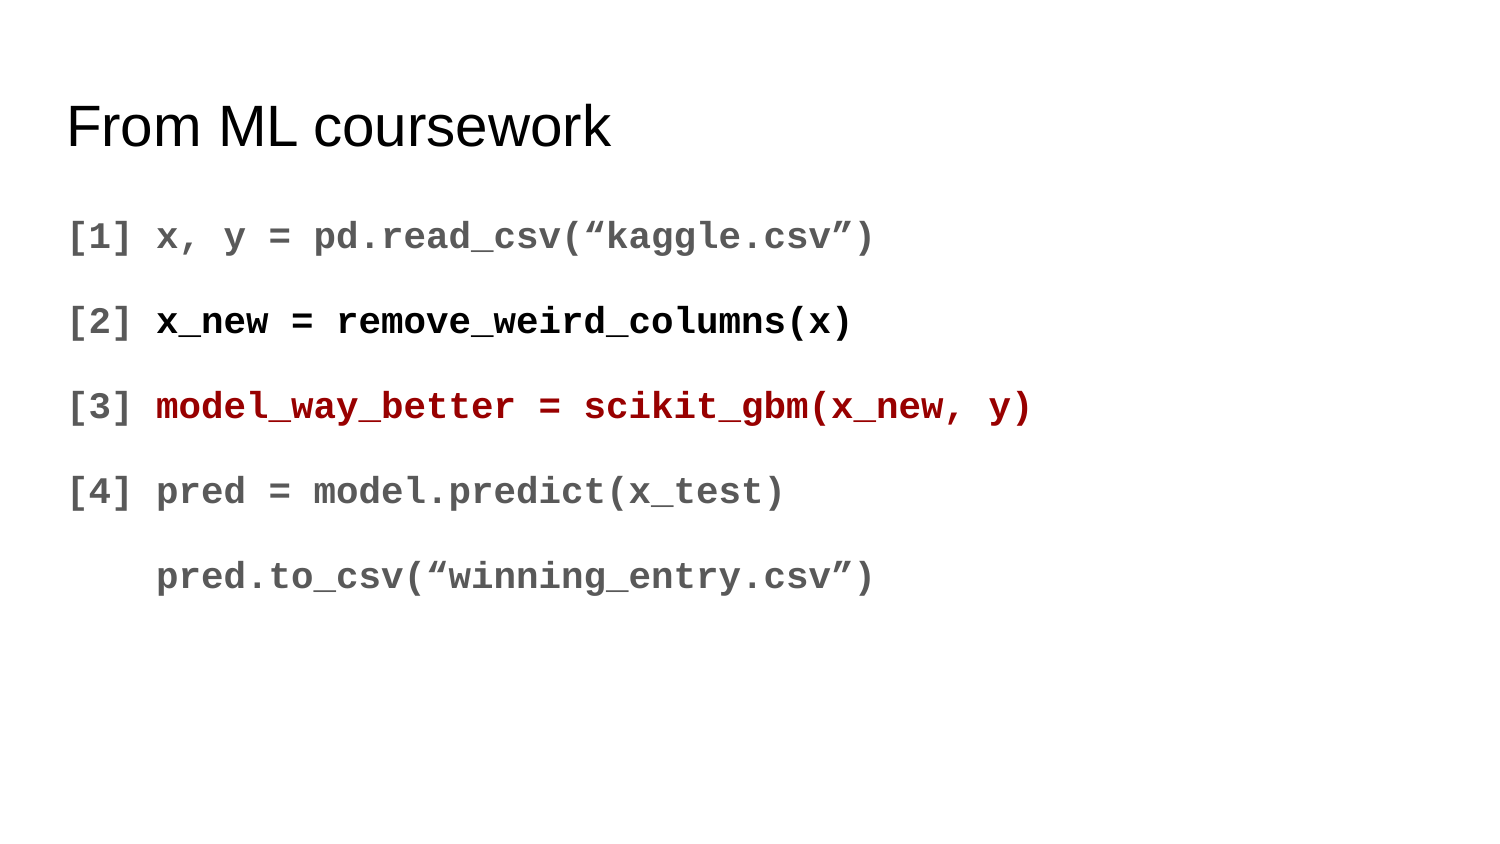

# From ML coursework
[1] x, y = pd.read_csv(“kaggle.csv”)
[2] x_new = remove_weird_columns(x)
[3] model_way_better = scikit_gbm(x_new, y)
[4] pred = model.predict(x_test)
 pred.to_csv(“winning_entry.csv”)